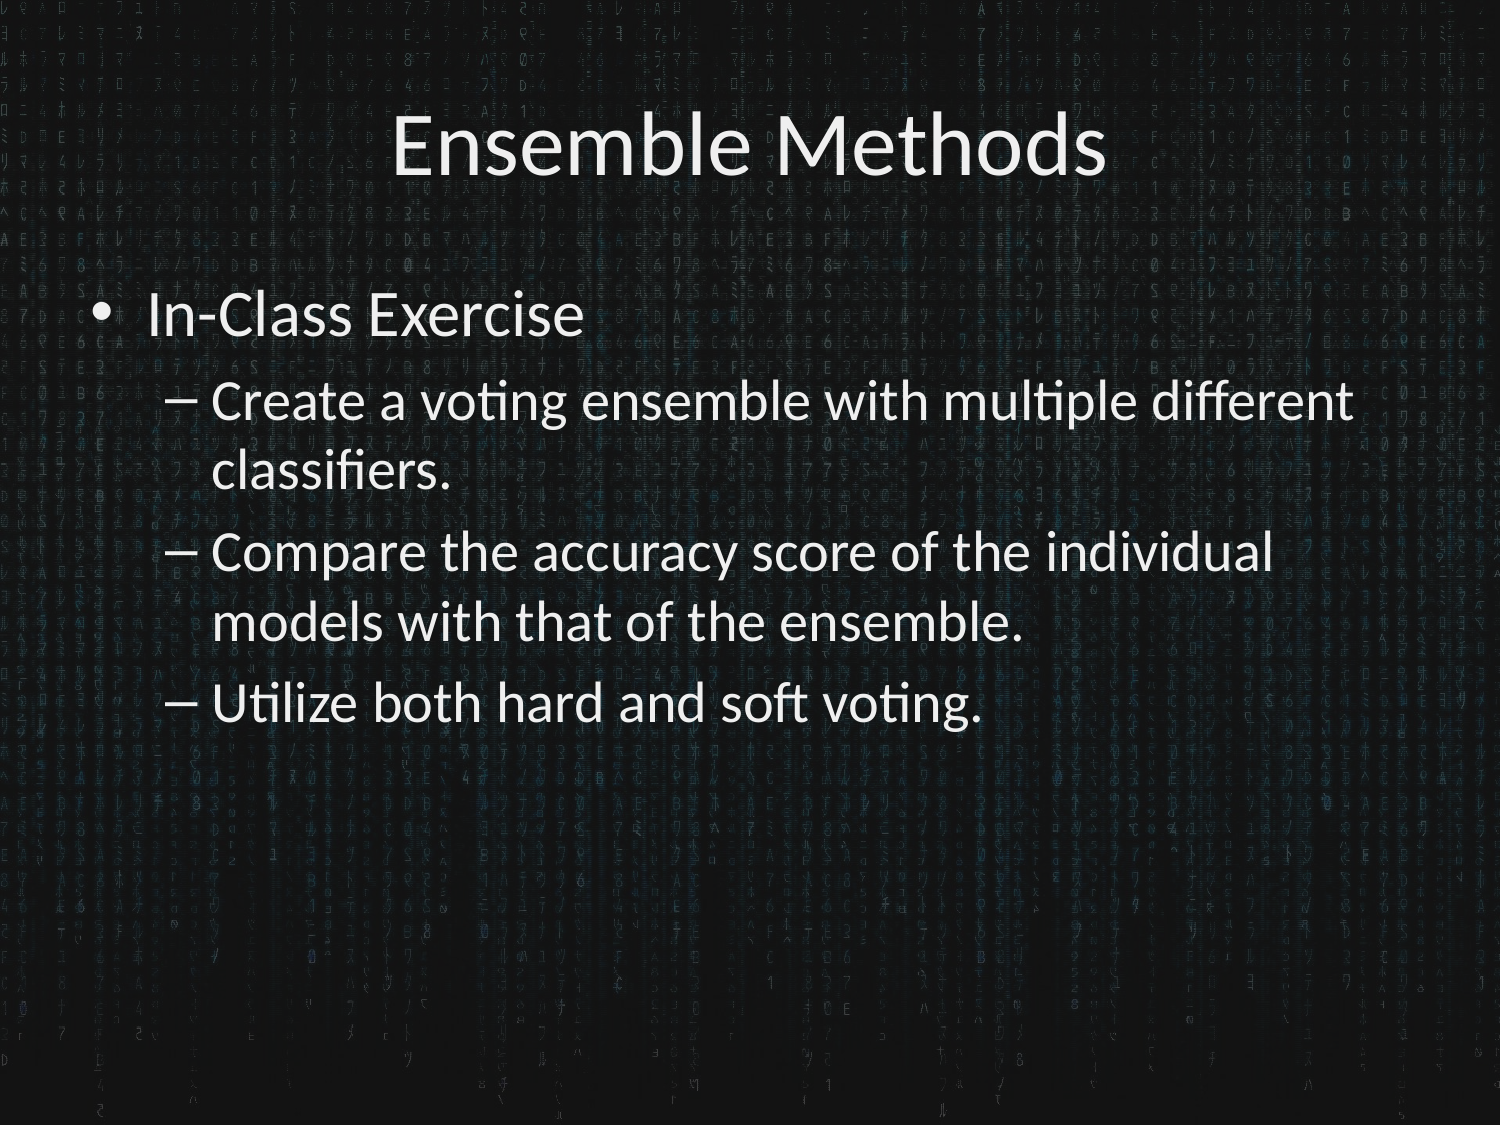

# Ensemble Methods
In-Class Exercise
Create a voting ensemble with multiple different classifiers.
Compare the accuracy score of the individual models with that of the ensemble.
Utilize both hard and soft voting.